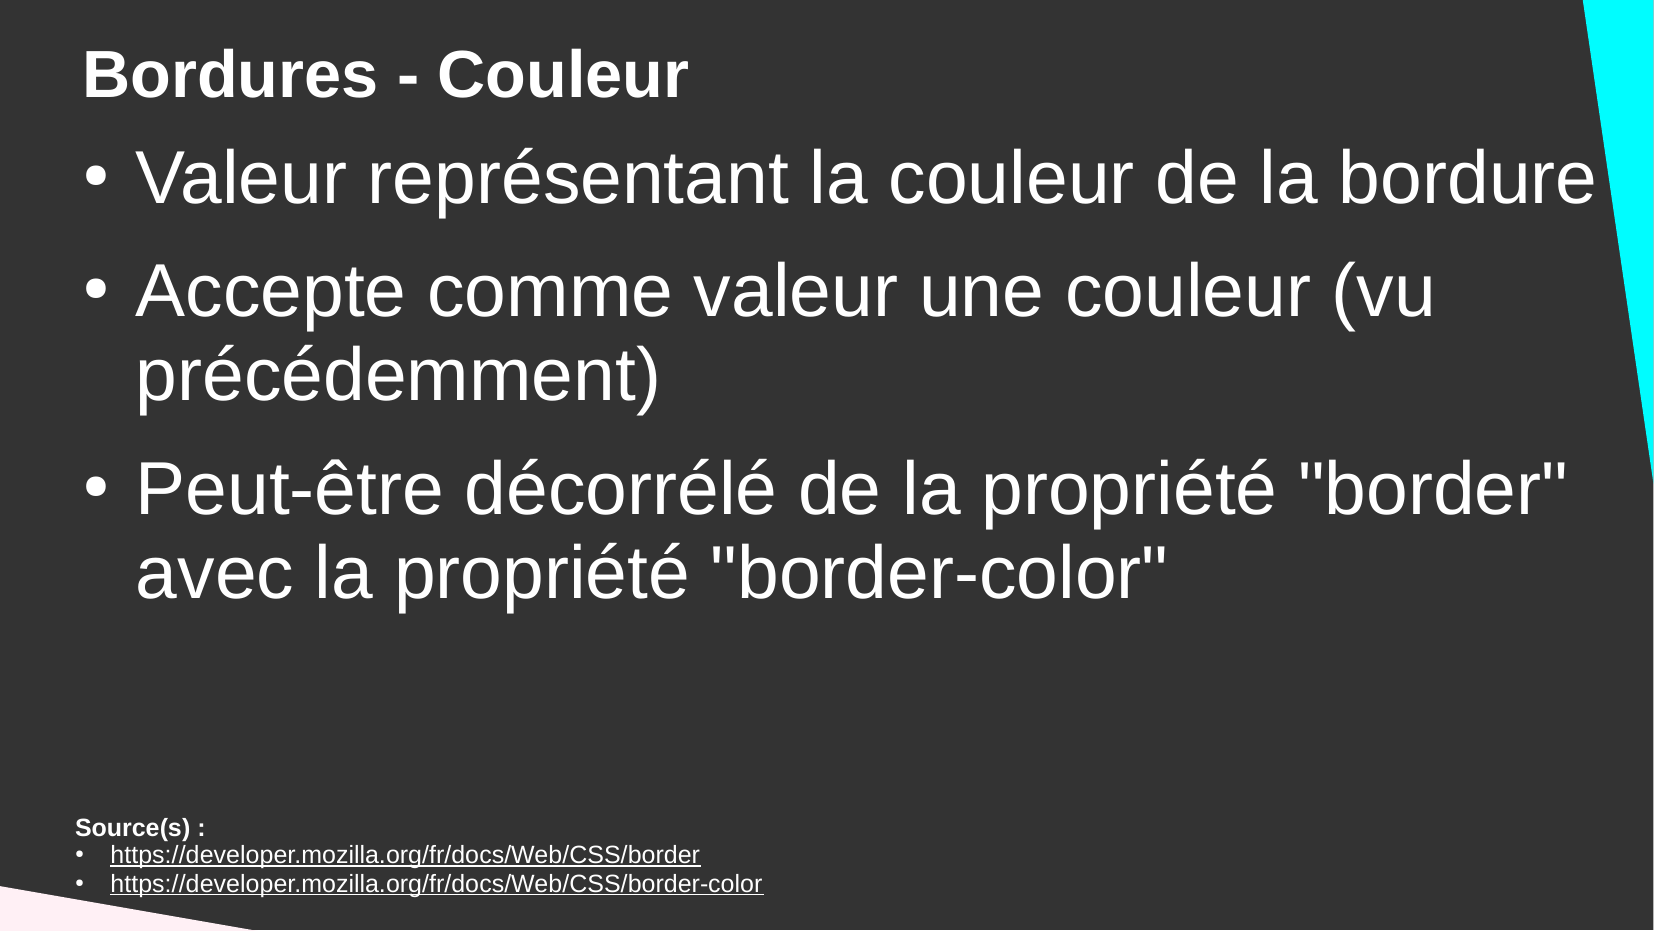

# Bordures - Couleur
Valeur représentant la couleur de la bordure
Accepte comme valeur une couleur (vu précédemment)
Peut-être décorrélé de la propriété "border" avec la propriété "border-color"
Source(s) :
https://developer.mozilla.org/fr/docs/Web/CSS/border
https://developer.mozilla.org/fr/docs/Web/CSS/border-color